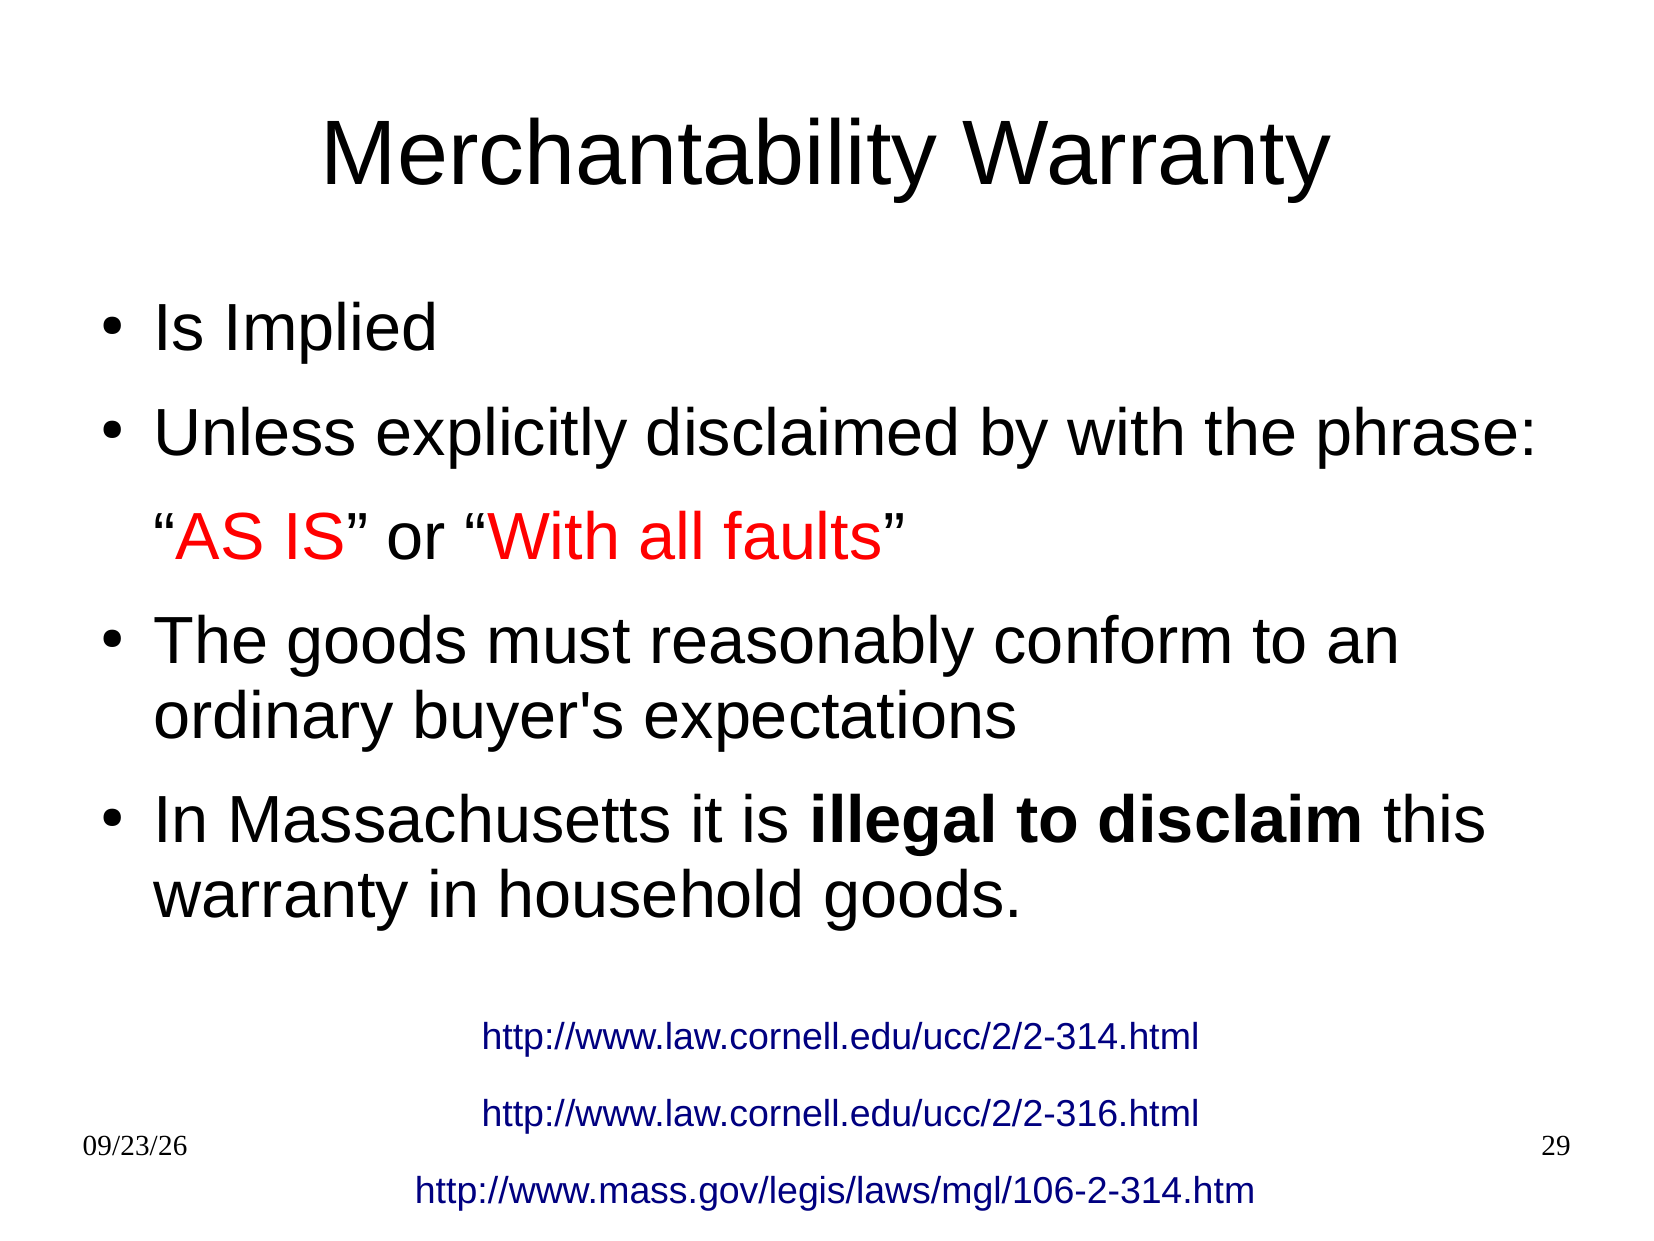

# Merchantability Warranty
Is Implied
Unless explicitly disclaimed by with the phrase:
“AS IS” or “With all faults”
The goods must reasonably conform to an ordinary buyer's expectations
In Massachusetts it is illegal to disclaim this warranty in household goods.
http://www.law.cornell.edu/ucc/2/2-314.html
http://www.law.cornell.edu/ucc/2/2-316.html
29
http://www.mass.gov/legis/laws/mgl/106-2-314.htm